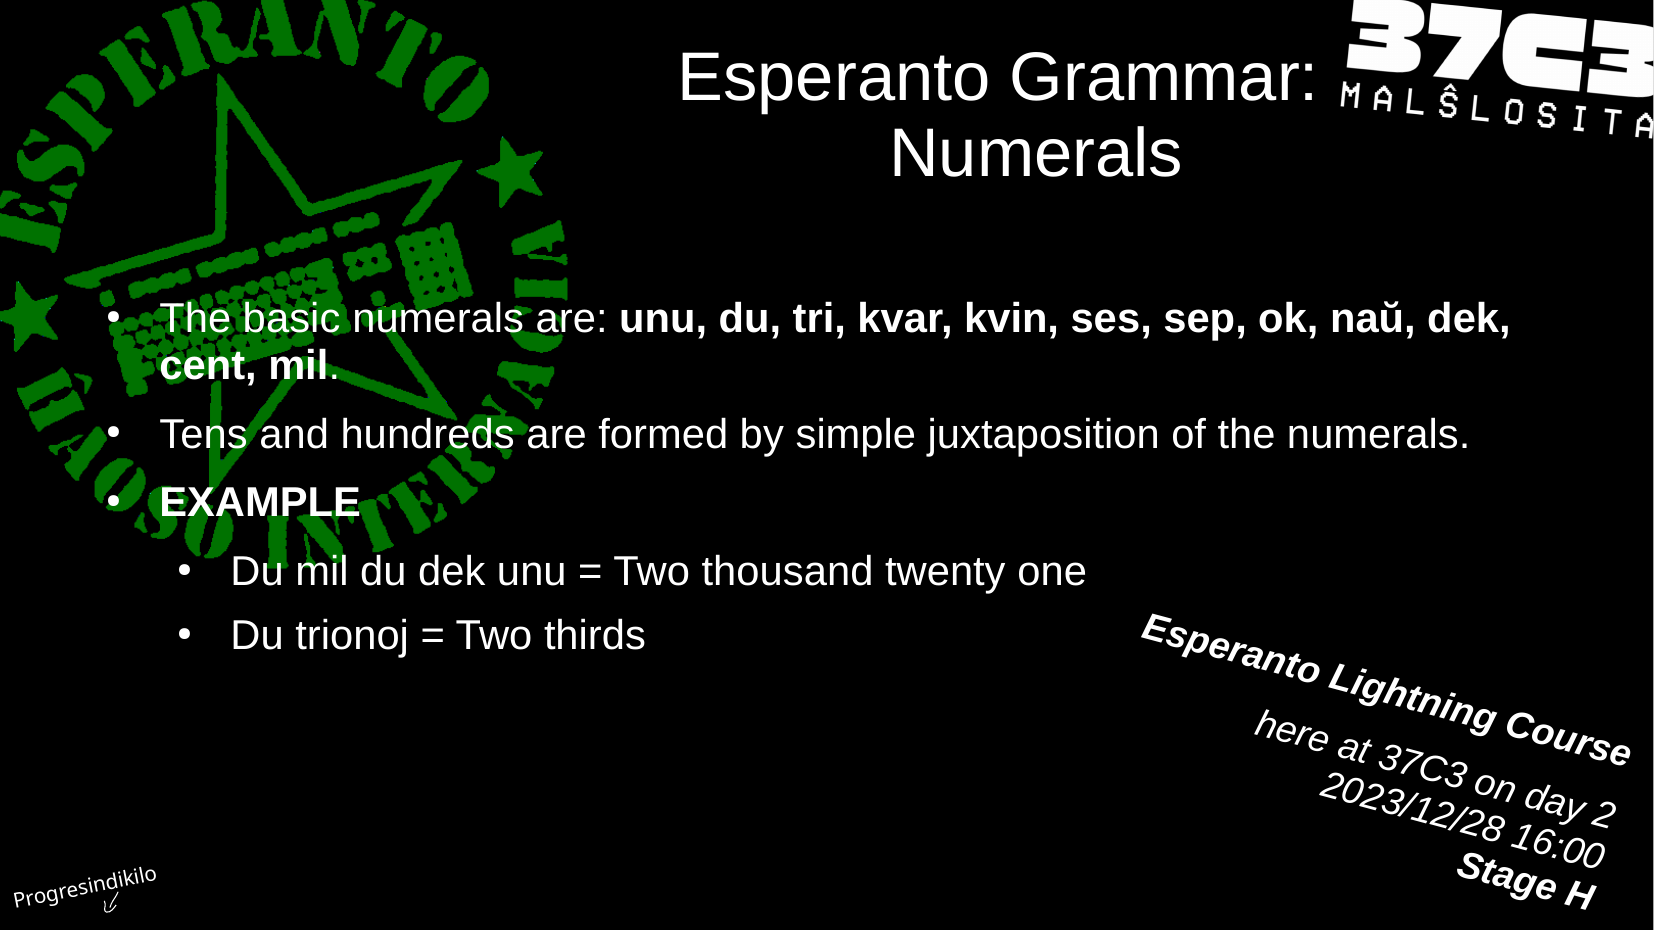

# Esperanto Grammar: Numerals
The basic numerals are: unu, du, tri, kvar, kvin, ses, sep, ok, naŭ, dek, cent, mil.
Tens and hundreds are formed by simple juxtaposition of the numerals.
EXAMPLE
Du mil du dek unu = Two thousand twenty one
Du trionoj = Two thirds
Esperanto Lightning Course
here at 37C3 on day 2
2023/12/28 16:00
Stage H